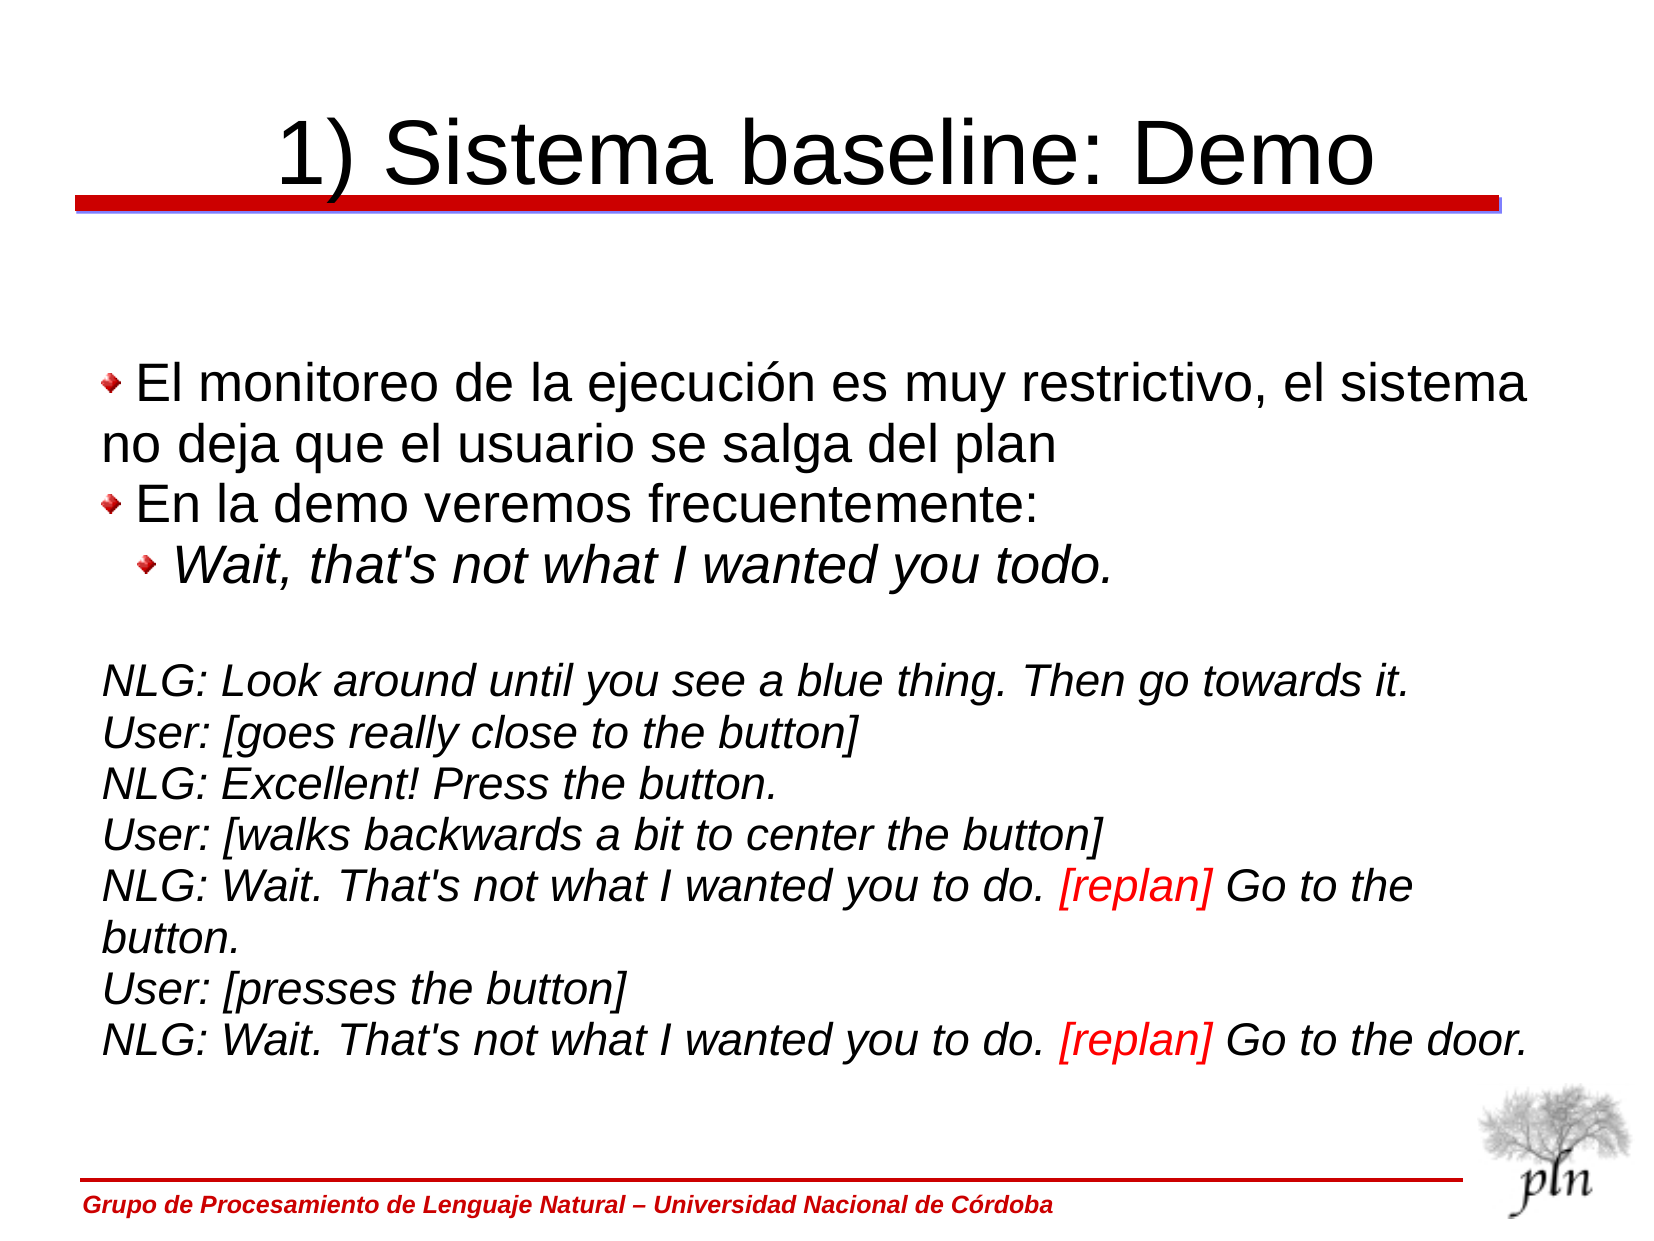

# 1) Sistema baseline: Demo
 El monitoreo de la ejecución es muy restrictivo, el sistema no deja que el usuario se salga del plan
 En la demo veremos frecuentemente:
Wait, that's not what I wanted you todo.
NLG: Look around until you see a blue thing. Then go towards it.
User: [goes really close to the button]
NLG: Excellent! Press the button.
User: [walks backwards a bit to center the button]
NLG: Wait. That's not what I wanted you to do. [replan] Go to the button.
User: [presses the button]
NLG: Wait. That's not what I wanted you to do. [replan] Go to the door.